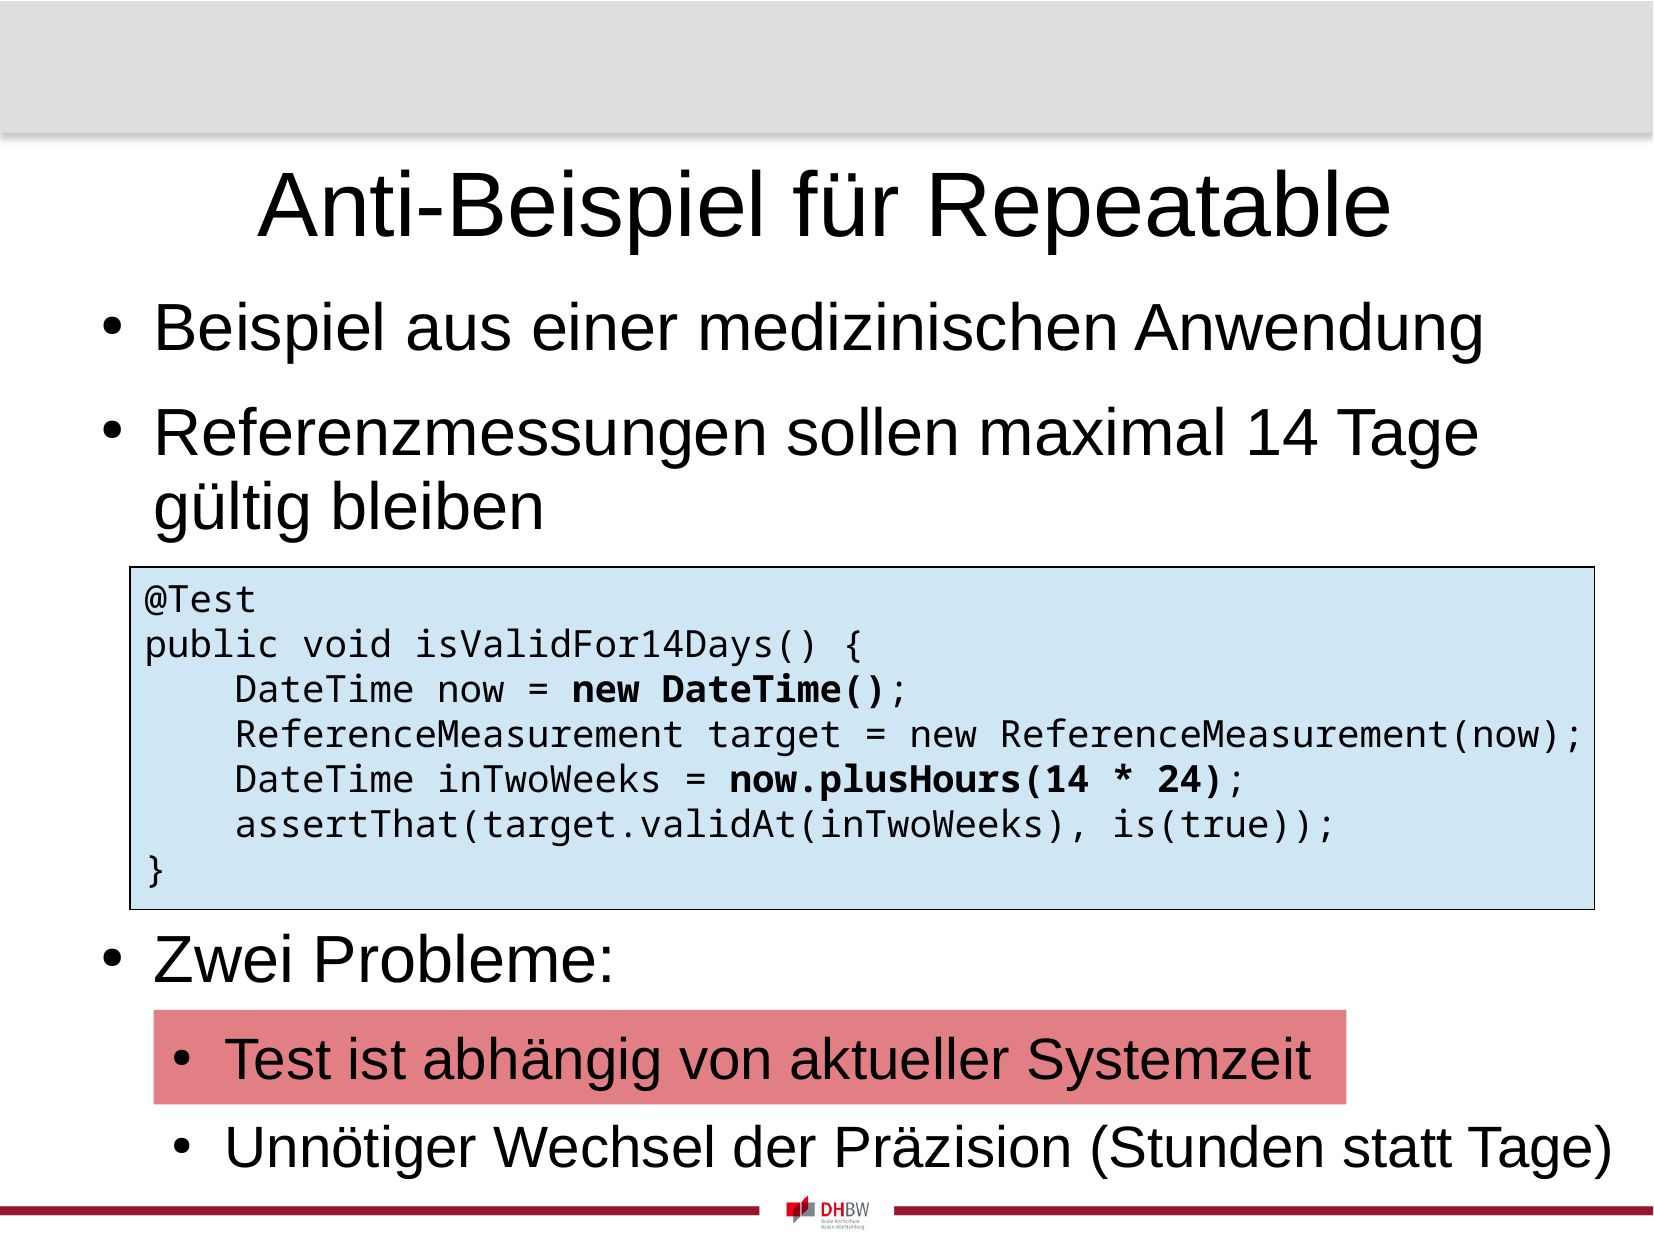

# Anti-Beispiel für Repeatable
Beispiel aus einer medizinischen Anwendung
Referenzmessungen sollen maximal 14 Tage gültig bleiben
@Test
public void isValidFor14Days() {
 DateTime now = new DateTime();
 ReferenceMeasurement target = new ReferenceMeasurement(now);
 DateTime inTwoWeeks = now.plusHours(14 * 24);
 assertThat(target.validAt(inTwoWeeks), is(true));
}
@Test
public void isValidFor14Days() {
 DateTime now = new DateTime();
 ReferenceMeasurement target = new ReferenceMeasurement(now);
 DateTime inTwoWeeks = now.plusHours(14 * 24);
 assertThat(target.validAt(inTwoWeeks), is(true));
}
Zwei Probleme:
Test ist abhängig von aktueller Systemzeit
Unnötiger Wechsel der Präzision (Stunden statt Tage)